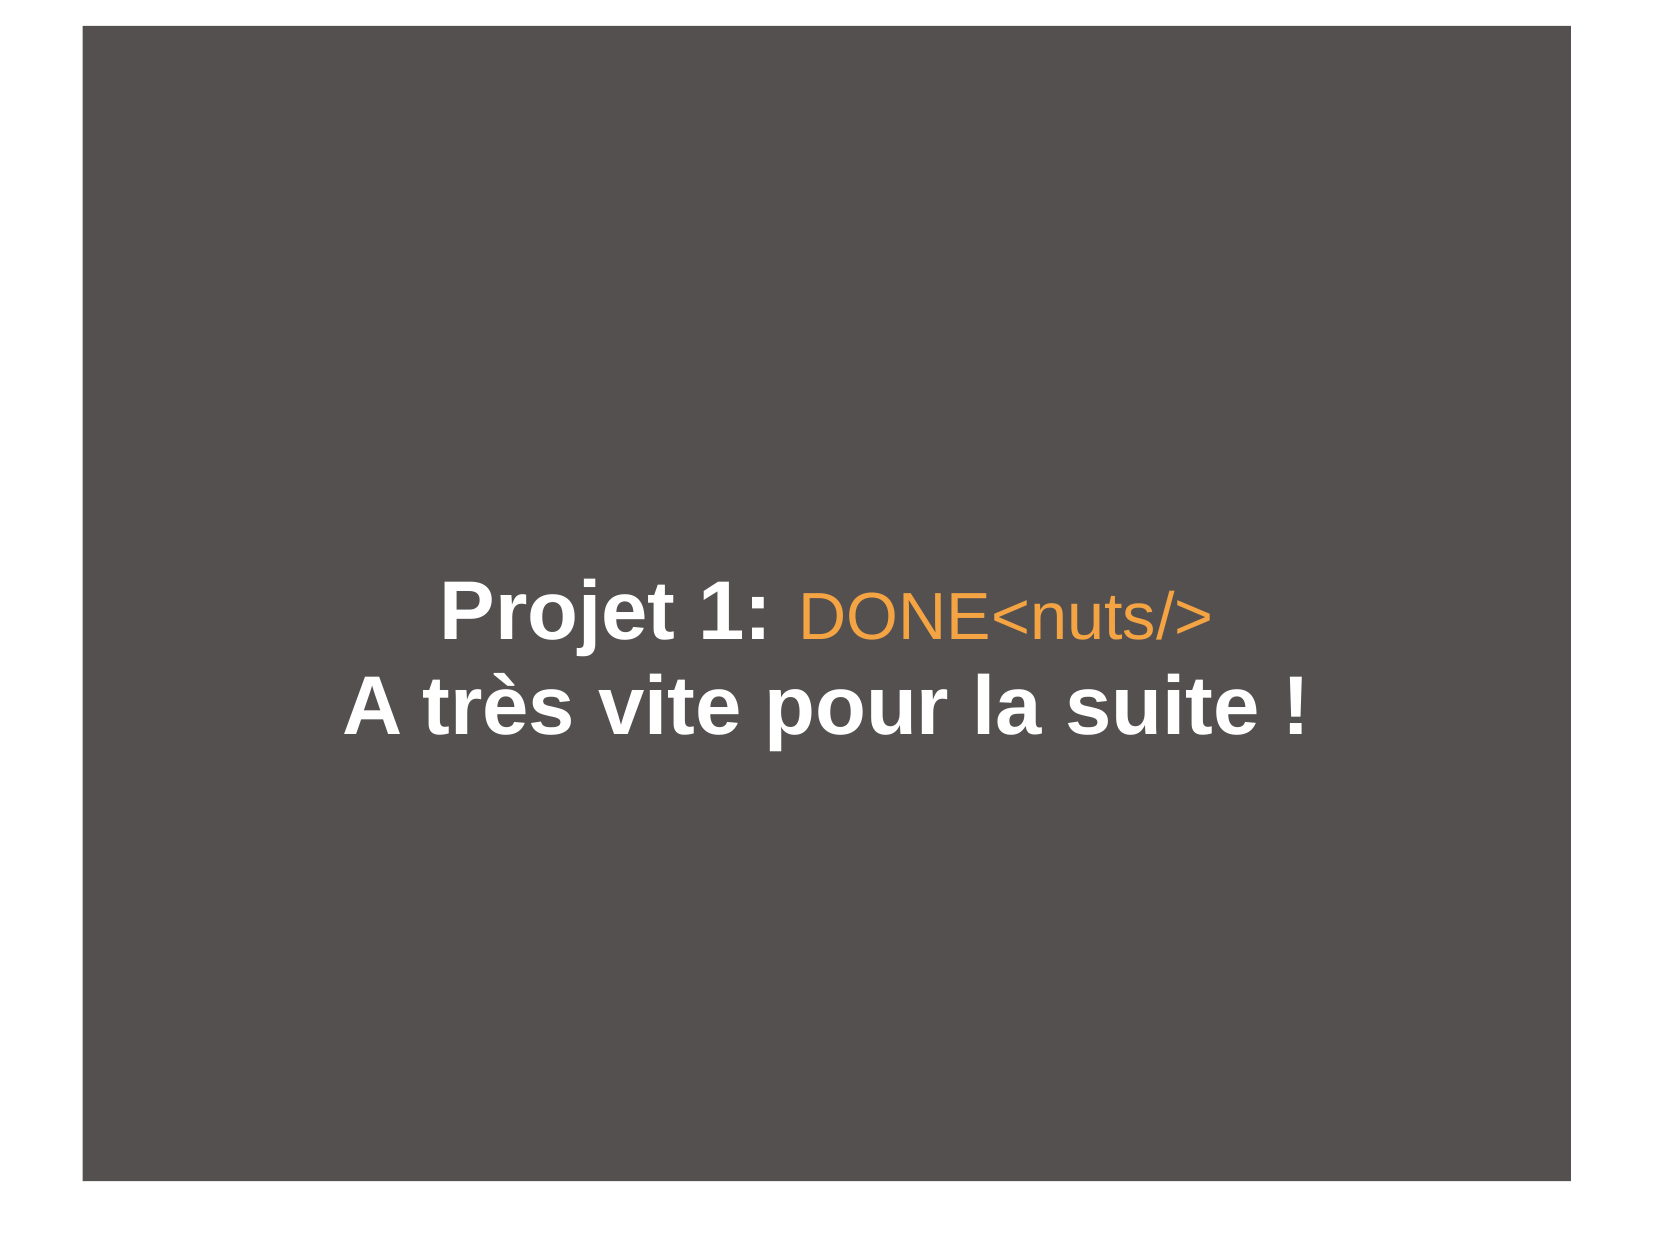

Projet 1: DONE<nuts/>
A très vite pour la suite !
#